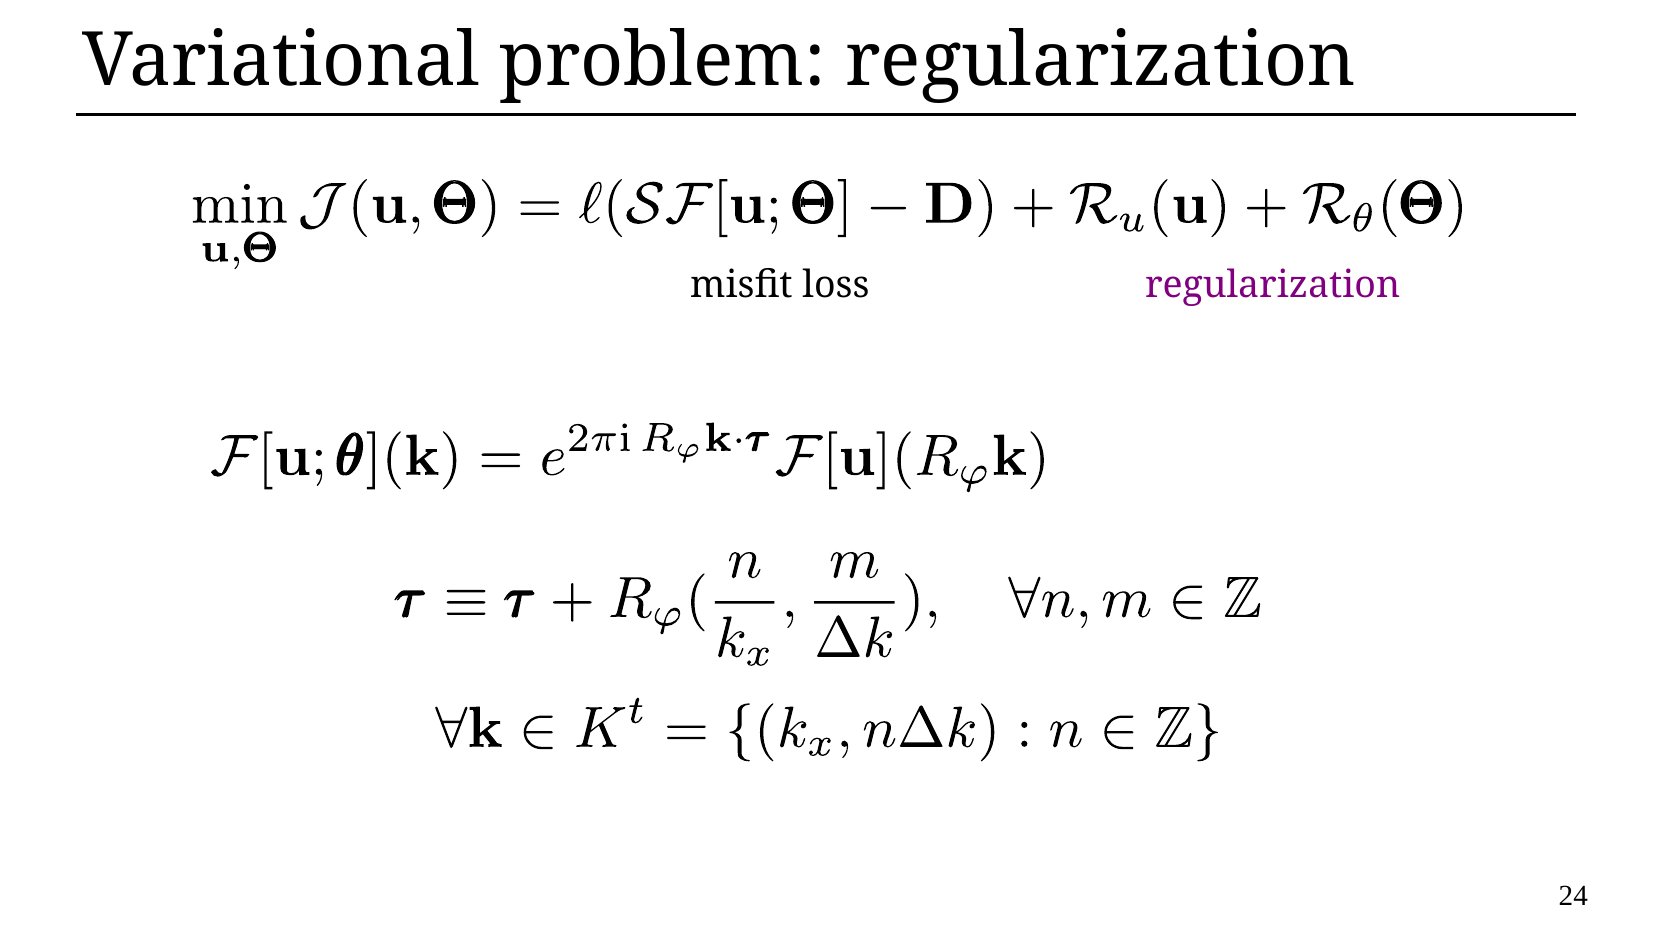

# Variational problem: regularization
misfit loss
regularization